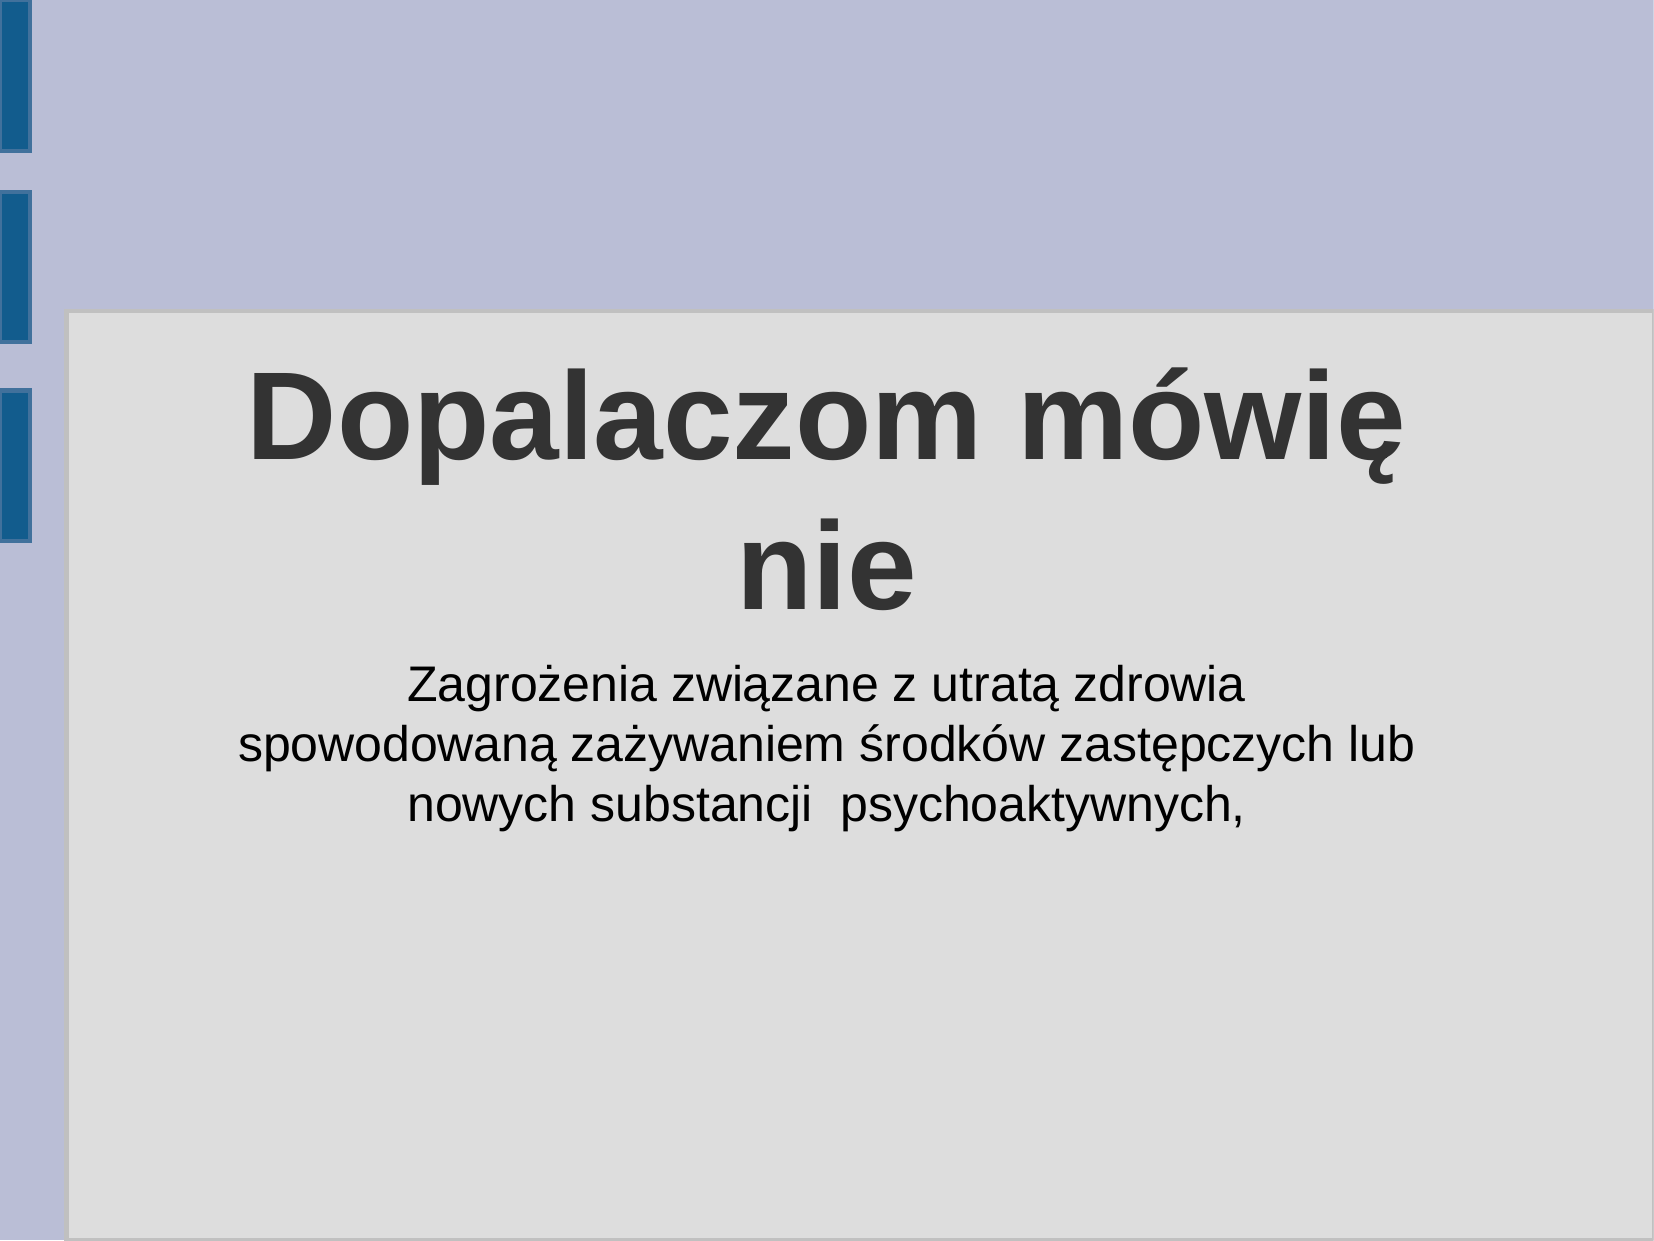

# Dopalaczom mówię nie
Zagrożenia związane z utratą zdrowia
spowodowaną zażywaniem środków zastępczych lub nowych substancji psychoaktywnych,